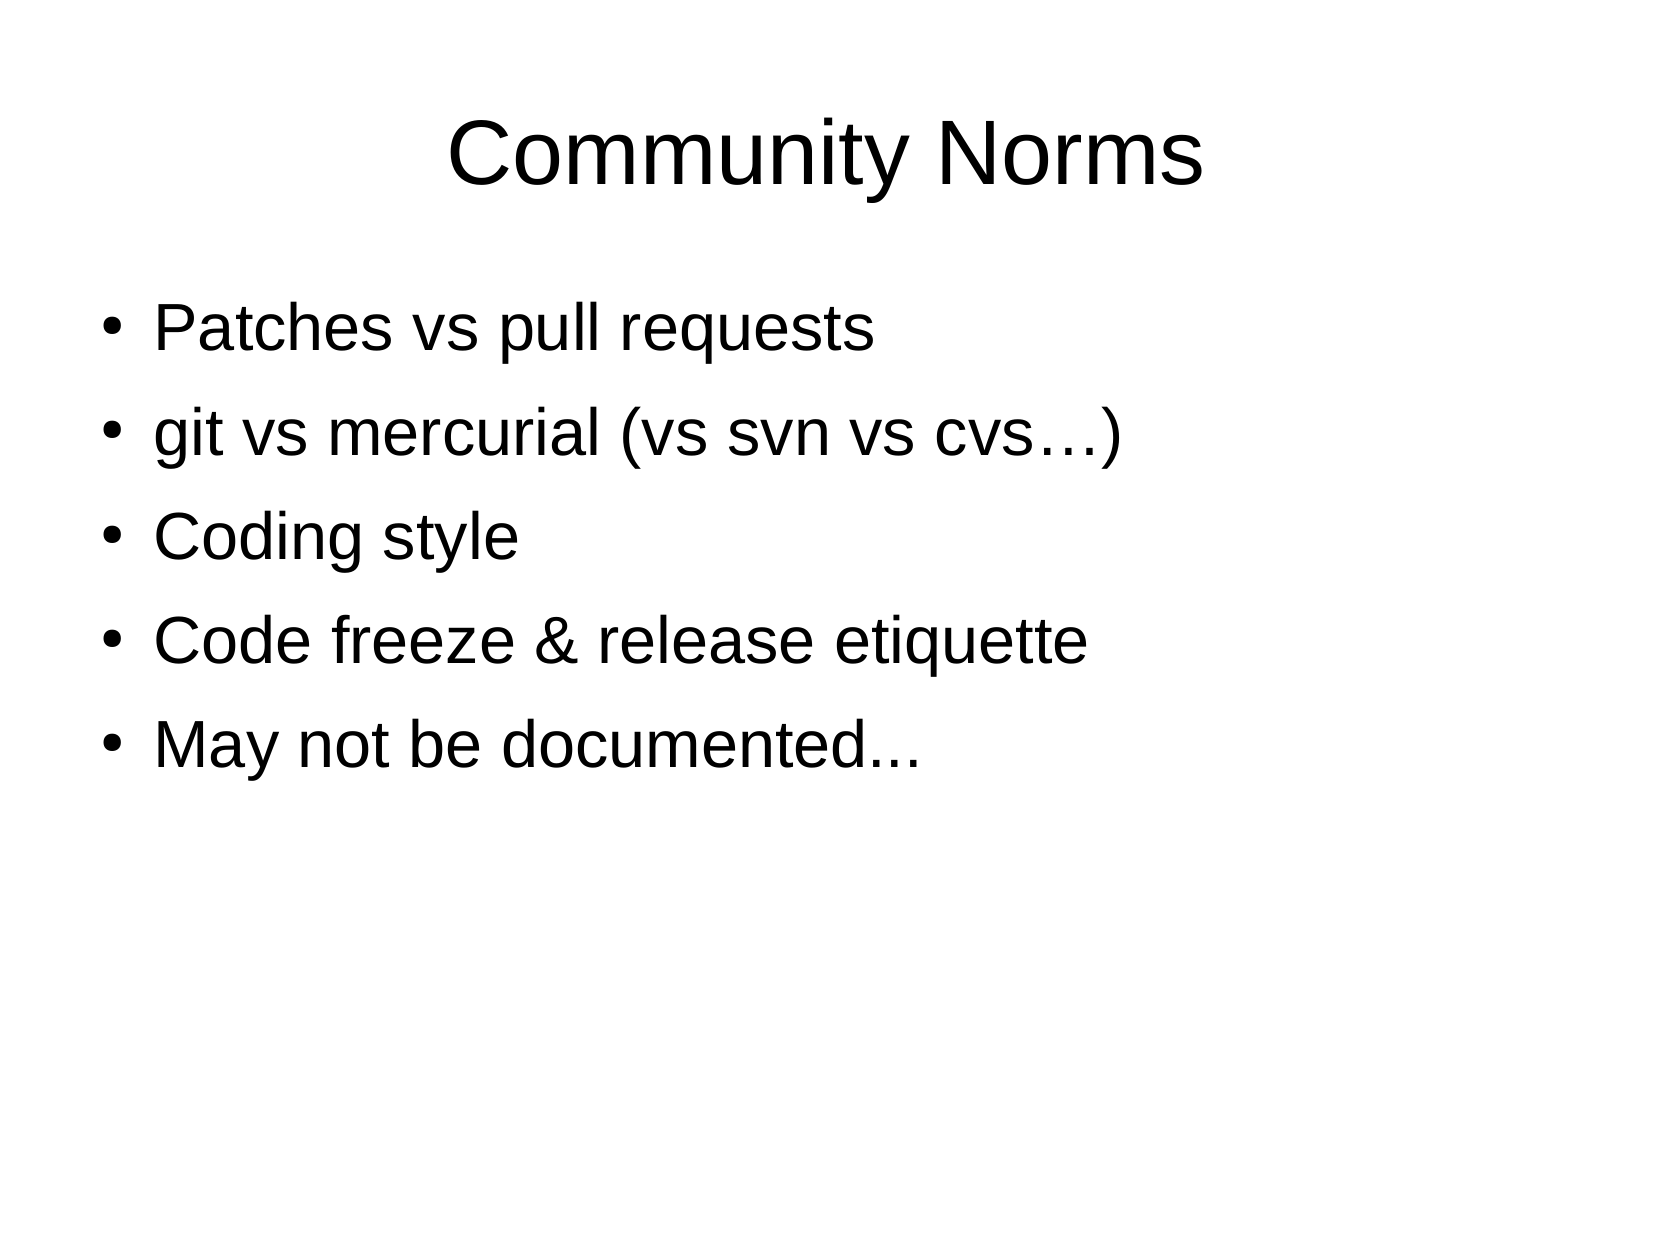

# Community Norms
Patches vs pull requests
git vs mercurial (vs svn vs cvs…)
Coding style
Code freeze & release etiquette
May not be documented...